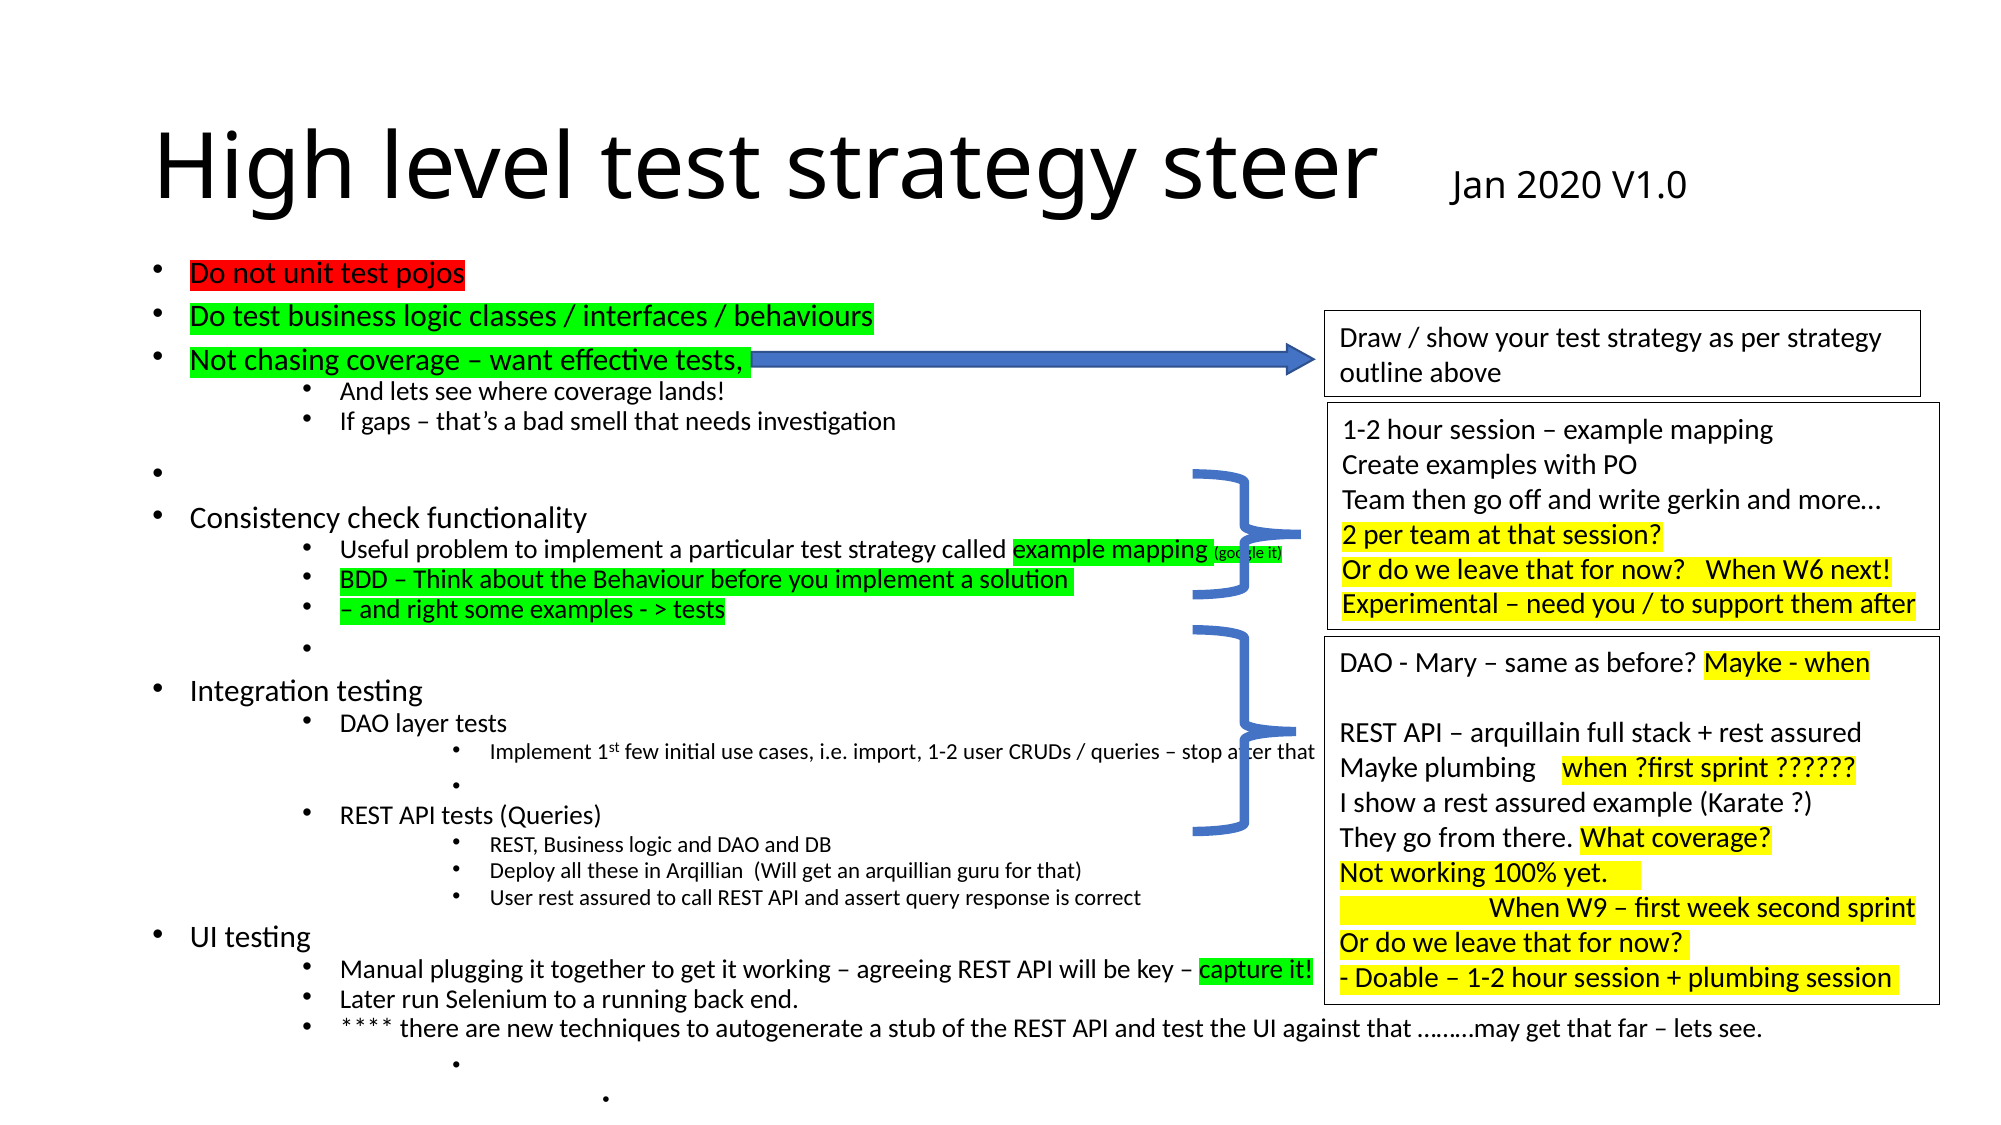

# High level test strategy steer Jan 2020 V1.0
Do not unit test pojos
Do test business logic classes / interfaces / behaviours
Not chasing coverage – want effective tests,
And lets see where coverage lands!
If gaps – that’s a bad smell that needs investigation
Consistency check functionality
Useful problem to implement a particular test strategy called example mapping (google it)
BDD – Think about the Behaviour before you implement a solution
– and right some examples - > tests
Integration testing
DAO layer tests
Implement 1st few initial use cases, i.e. import, 1-2 user CRUDs / queries – stop after that
REST API tests (Queries)
REST, Business logic and DAO and DB
Deploy all these in Arqillian (Will get an arquillian guru for that)
User rest assured to call REST API and assert query response is correct
UI testing
Manual plugging it together to get it working – agreeing REST API will be key – capture it!
Later run Selenium to a running back end.
**** there are new techniques to autogenerate a stub of the REST API and test the UI against that ………may get that far – lets see.
Draw / show your test strategy as per strategy outline above
1-2 hour session – example mapping
Create examples with PO
Team then go off and write gerkin and more…
2 per team at that session?
Or do we leave that for now? When W6 next!
Experimental – need you / to support them after
DAO - Mary – same as before? Mayke - when
REST API – arquillain full stack + rest assured
Mayke plumbing when ?first sprint ??????
I show a rest assured example (Karate ?)
They go from there. What coverage?
Not working 100% yet.
 When W9 – first week second sprint
Or do we leave that for now?
- Doable – 1-2 hour session + plumbing session